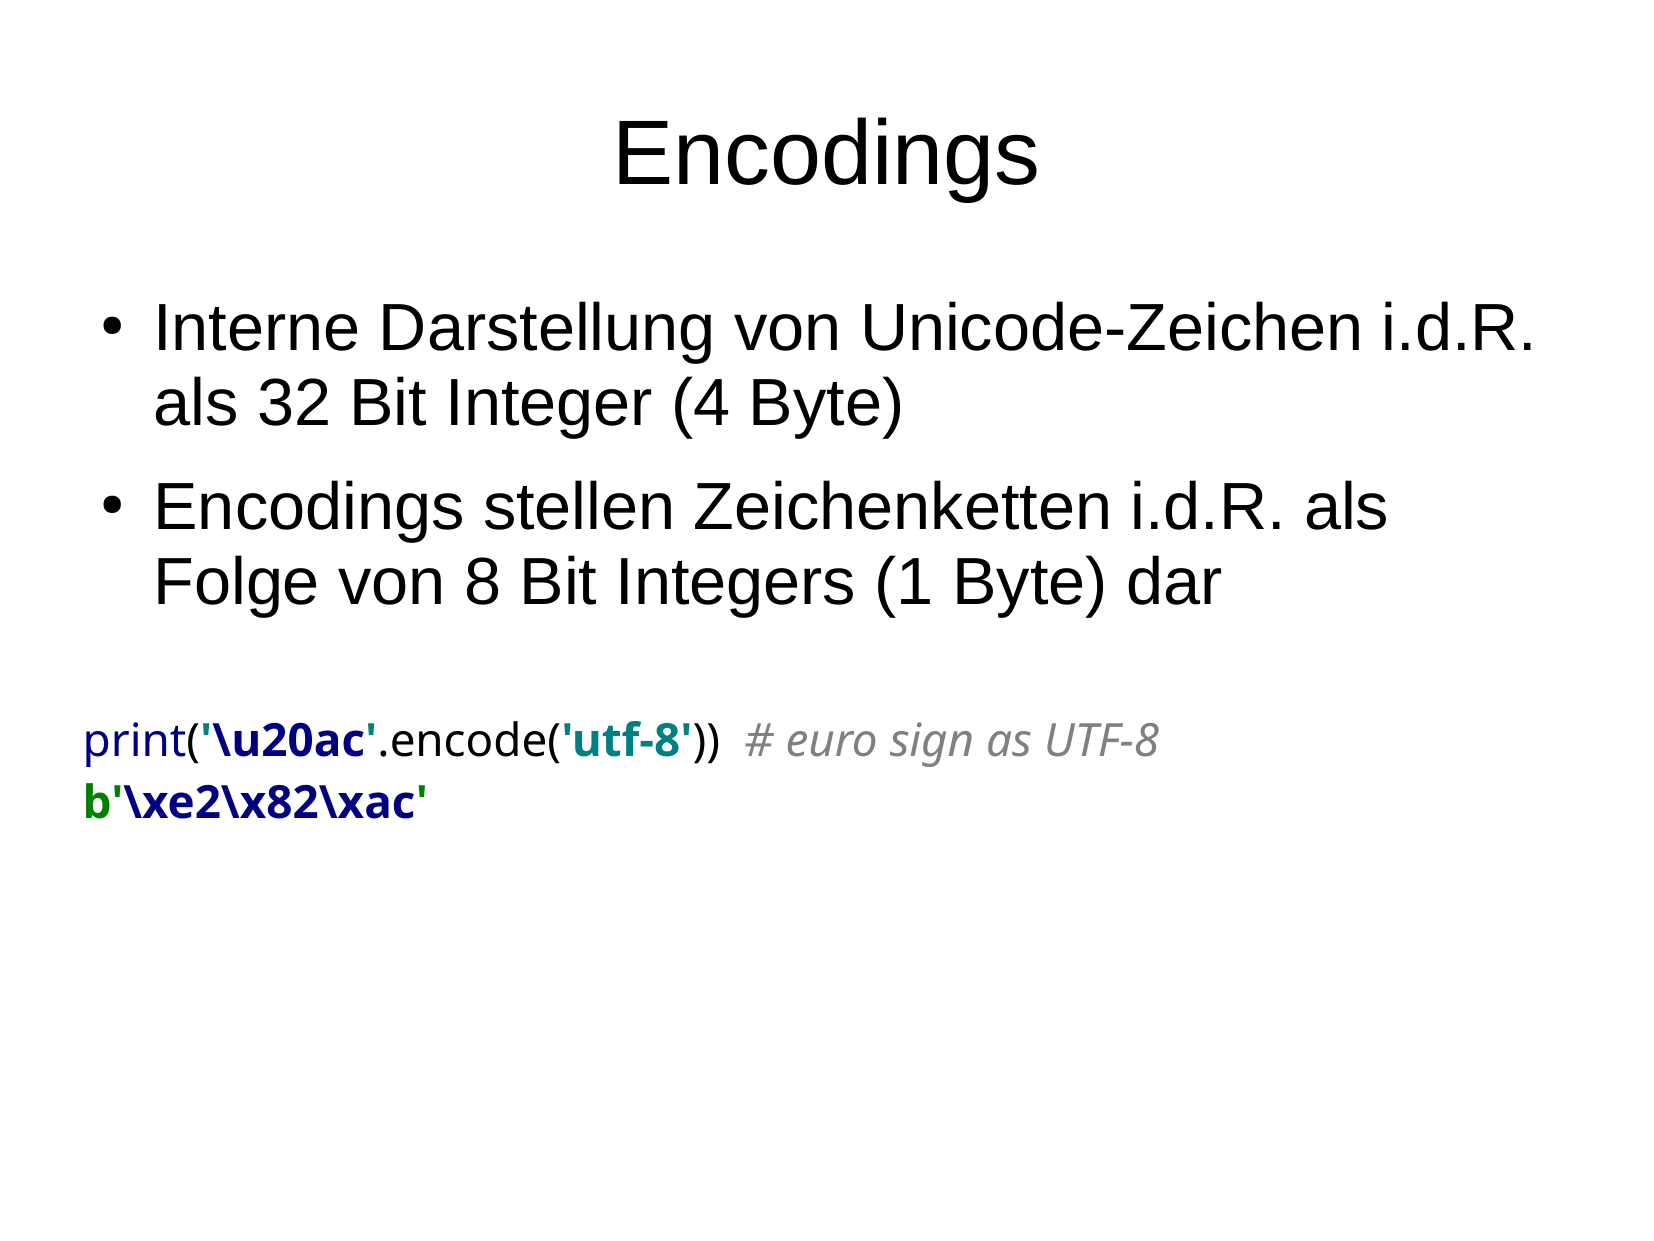

# Encodings
Interne Darstellung von Unicode-Zeichen i.d.R. als 32 Bit Integer (4 Byte)
Encodings stellen Zeichenketten i.d.R. als Folge von 8 Bit Integers (1 Byte) dar
print('\u20ac'.encode('utf-8')) # euro sign as UTF-8
b'\xe2\x82\xac'